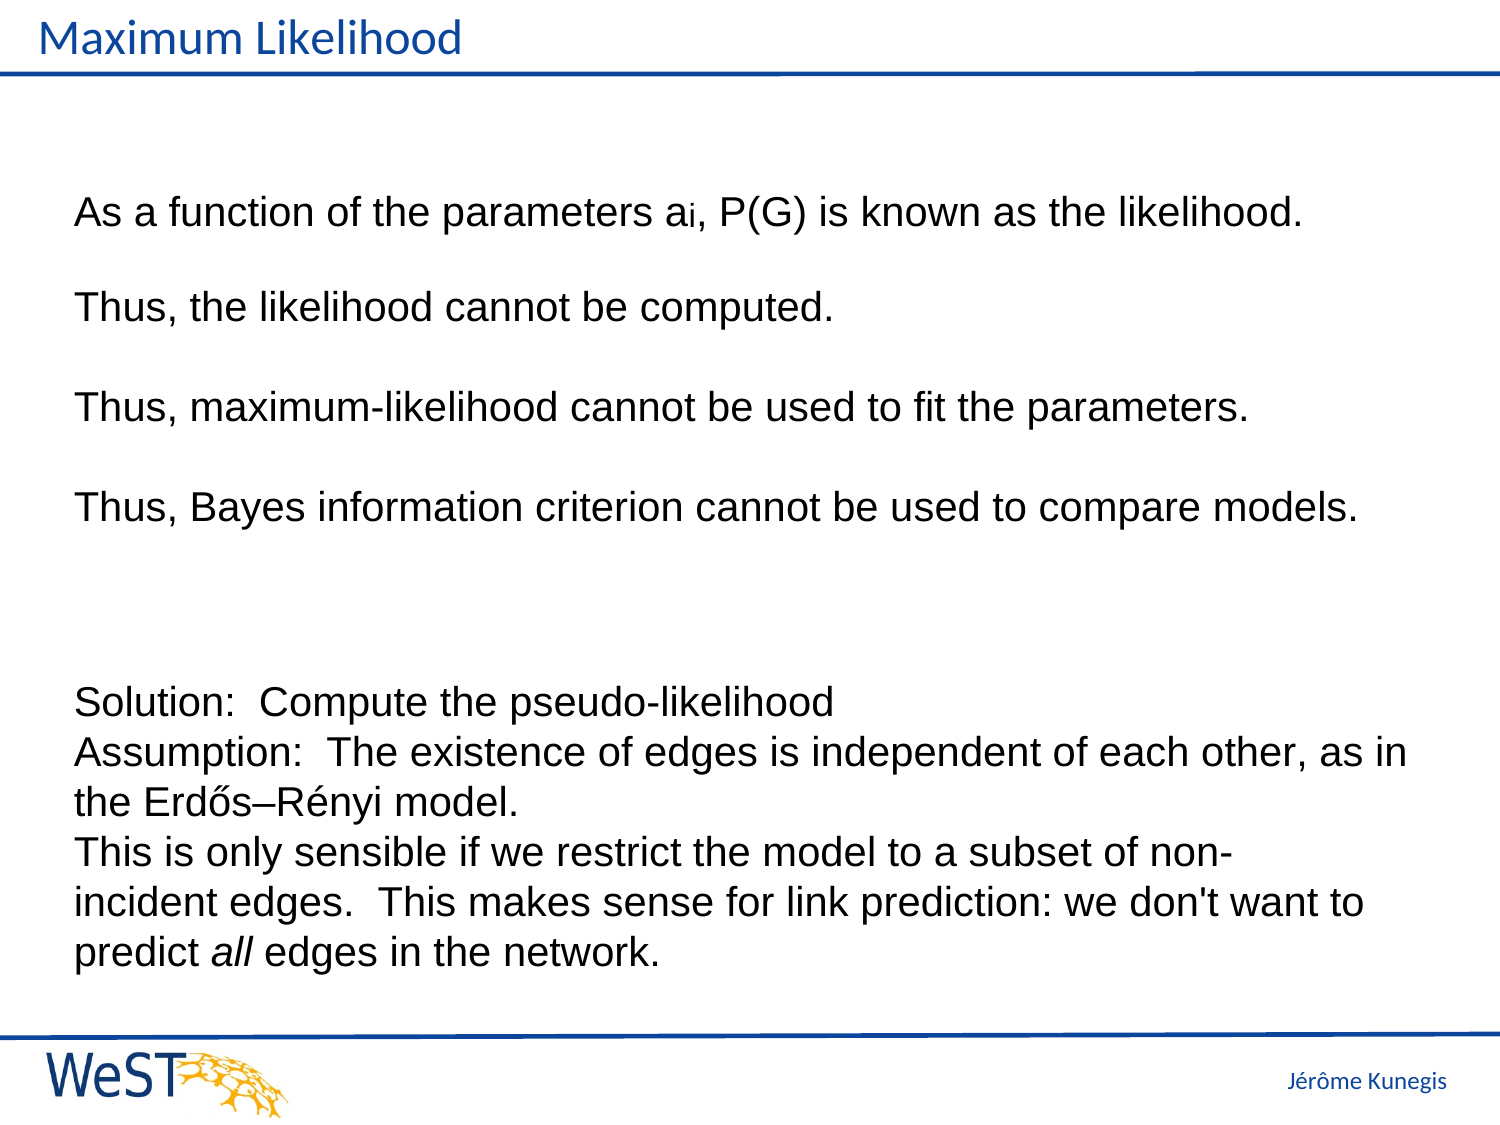

Maximum Likelihood
As a function of the parameters ai, P(G) is known as the likelihood.
Thus, the likelihood cannot be computed.
Thus, maximum-likelihood cannot be used to fit the parameters.
Thus, Bayes information criterion cannot be used to compare models.
Solution: Compute the pseudo-likelihood
Assumption: The existence of edges is independent of each other, as in
the Erdős–Rényi model.
This is only sensible if we restrict the model to a subset of non-
incident edges. This makes sense for link prediction: we don't want to
predict all edges in the network.